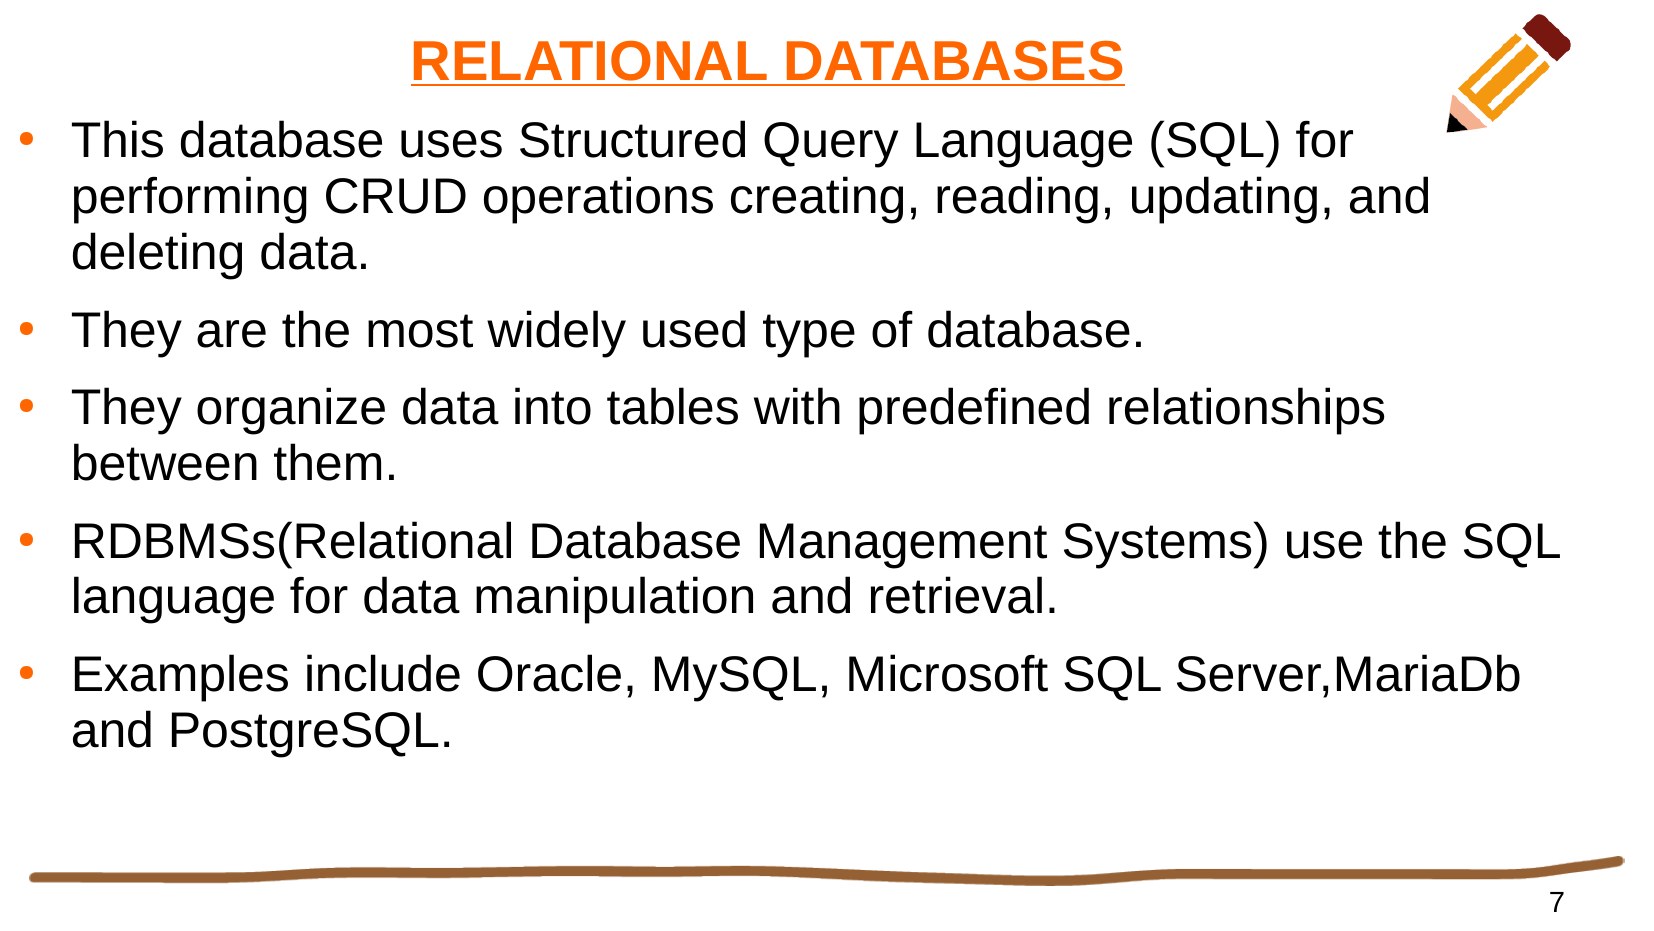

# RELATIONAL DATABASES
This database uses Structured Query Language (SQL) for performing CRUD operations creating, reading, updating, and deleting data.
They are the most widely used type of database.
They organize data into tables with predefined relationships between them.
RDBMSs(Relational Database Management Systems) use the SQL language for data manipulation and retrieval.
Examples include Oracle, MySQL, Microsoft SQL Server,MariaDb and PostgreSQL.
7